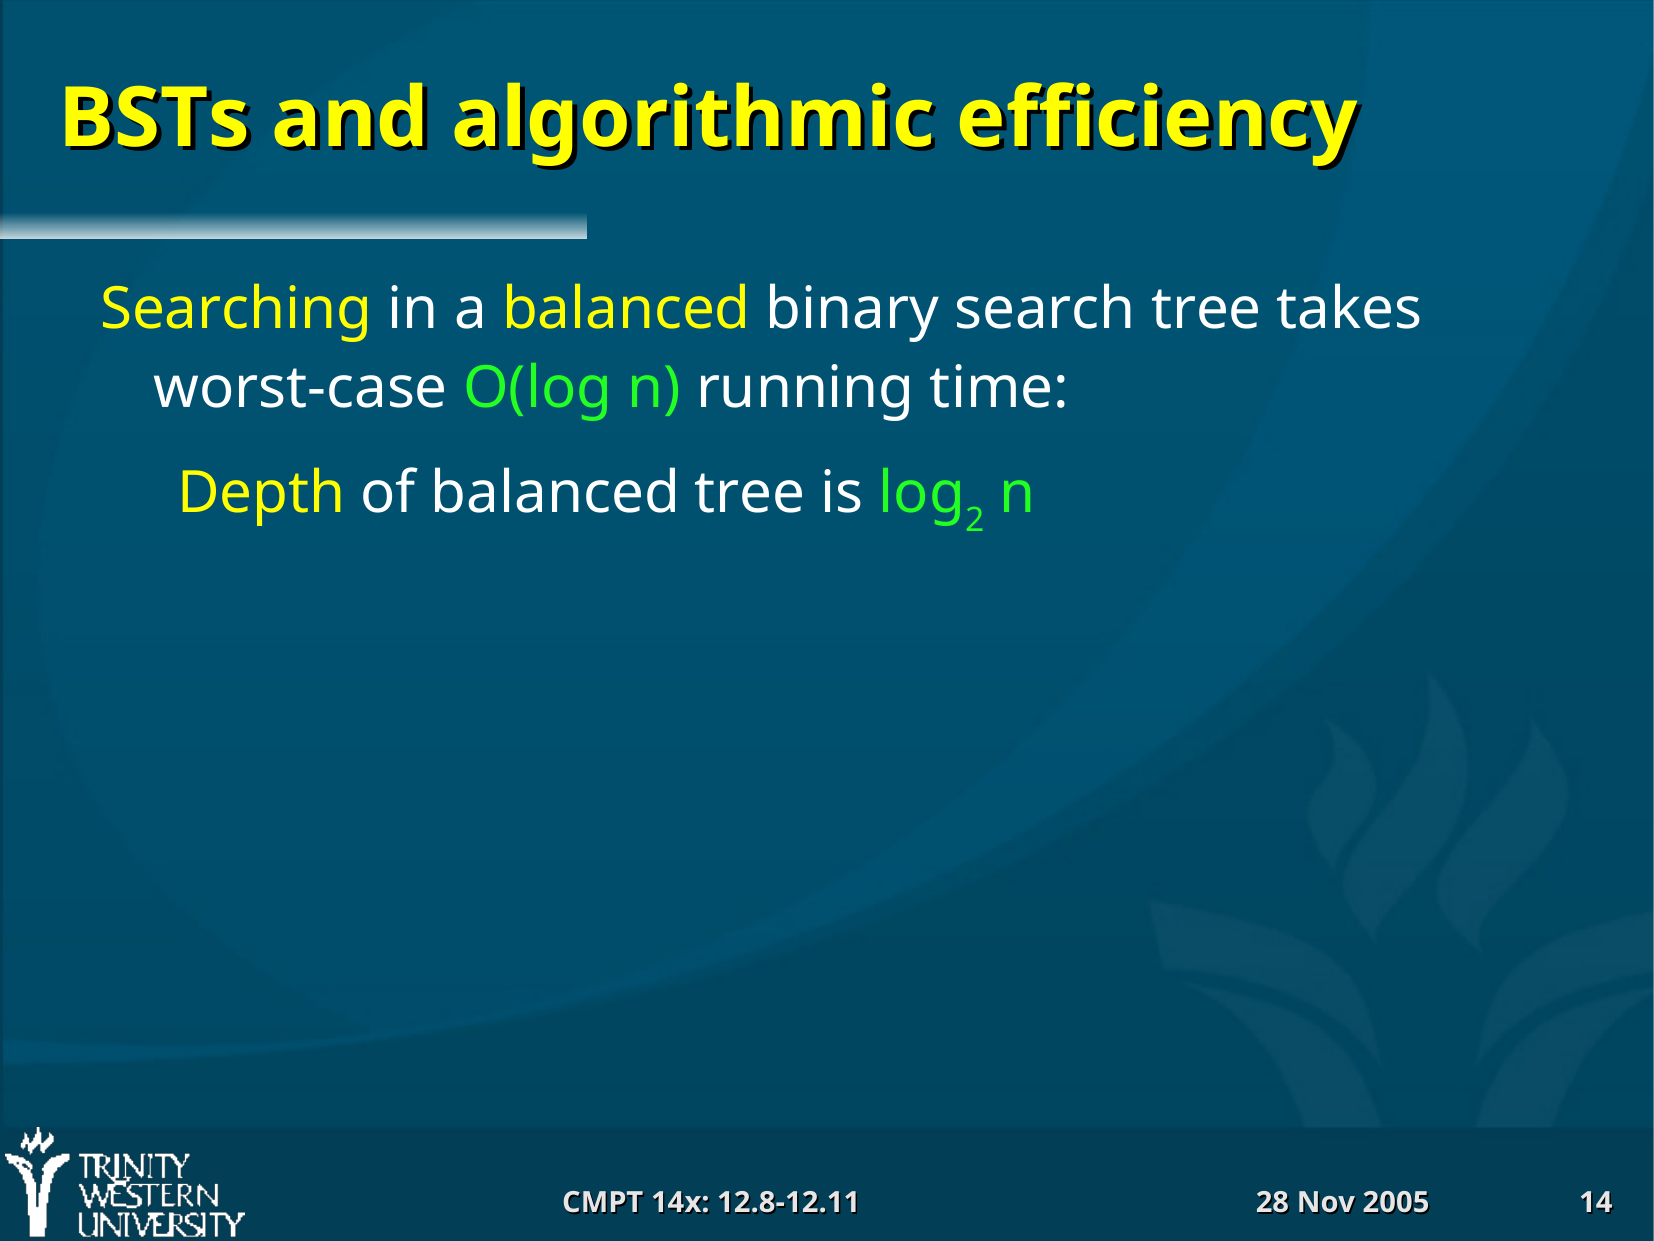

# BSTs and algorithmic efficiency
Searching in a balanced binary search tree takes worst-case O(log n) running time:
Depth of balanced tree is log2 n
CMPT 14x: 12.8-12.11
28 Nov 2005
14